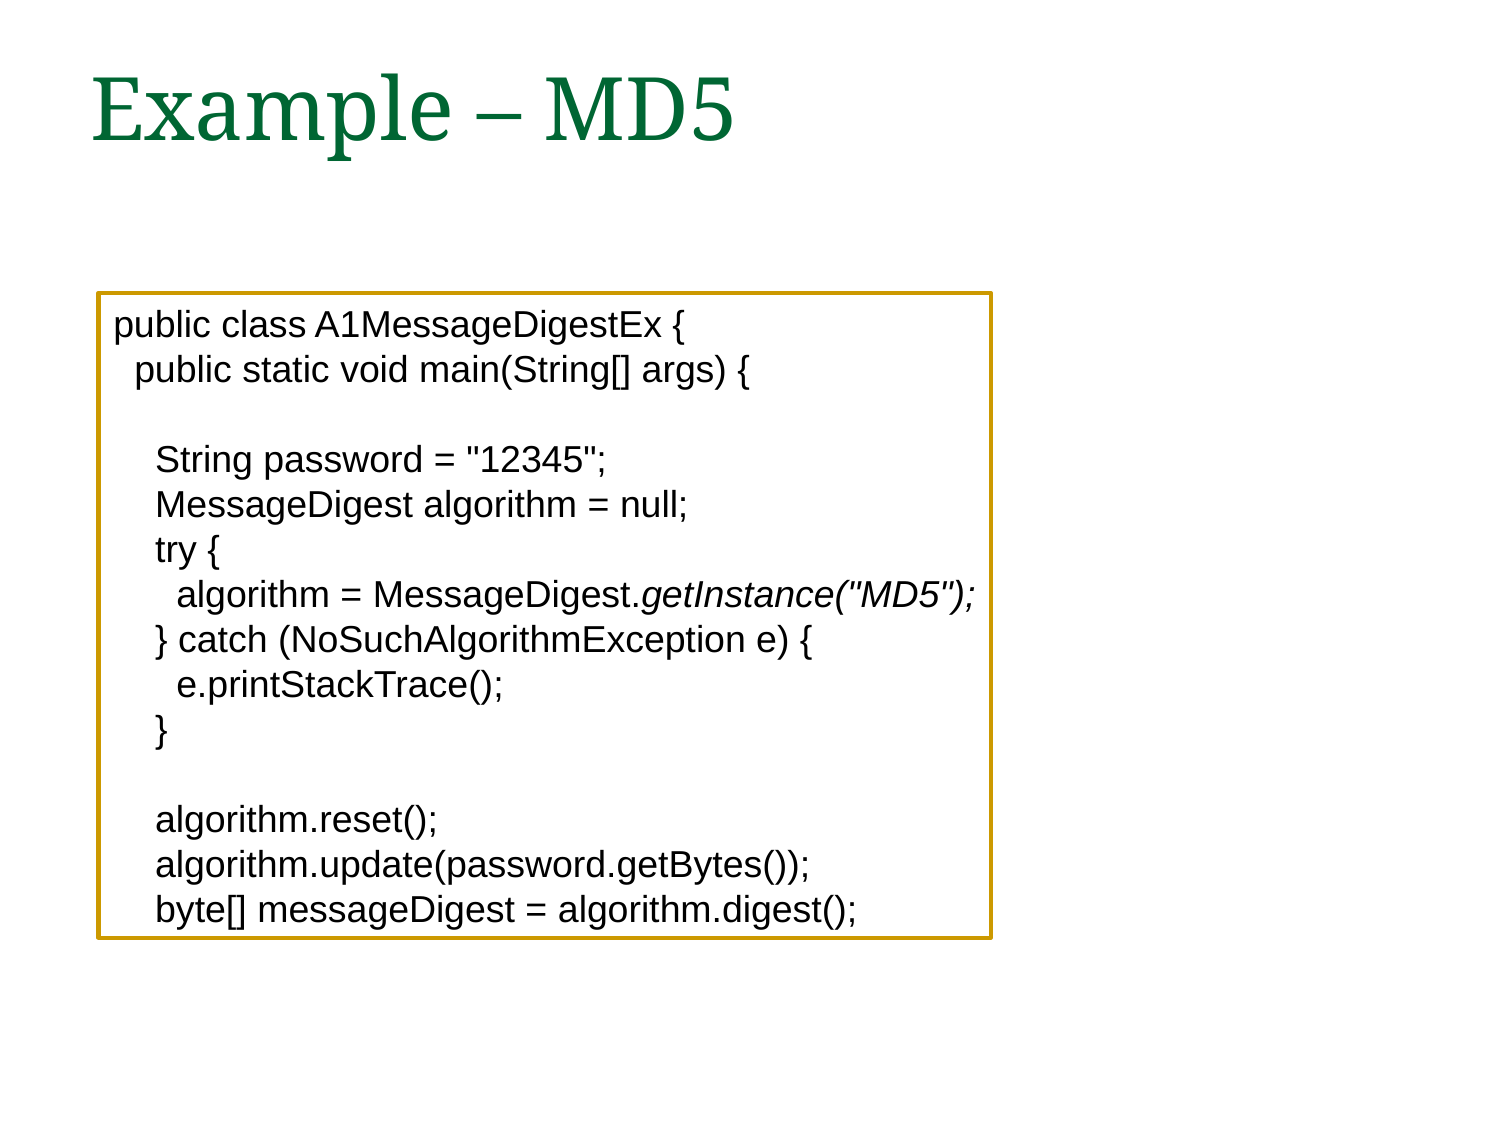

# Example – MD5
public class A1MessageDigestEx {
 public static void main(String[] args) {
 String password = "12345";
 MessageDigest algorithm = null;
 try {
 algorithm = MessageDigest.getInstance("MD5");
 } catch (NoSuchAlgorithmException e) {
 e.printStackTrace();
 }
 algorithm.reset();
 algorithm.update(password.getBytes());
 byte[] messageDigest = algorithm.digest();